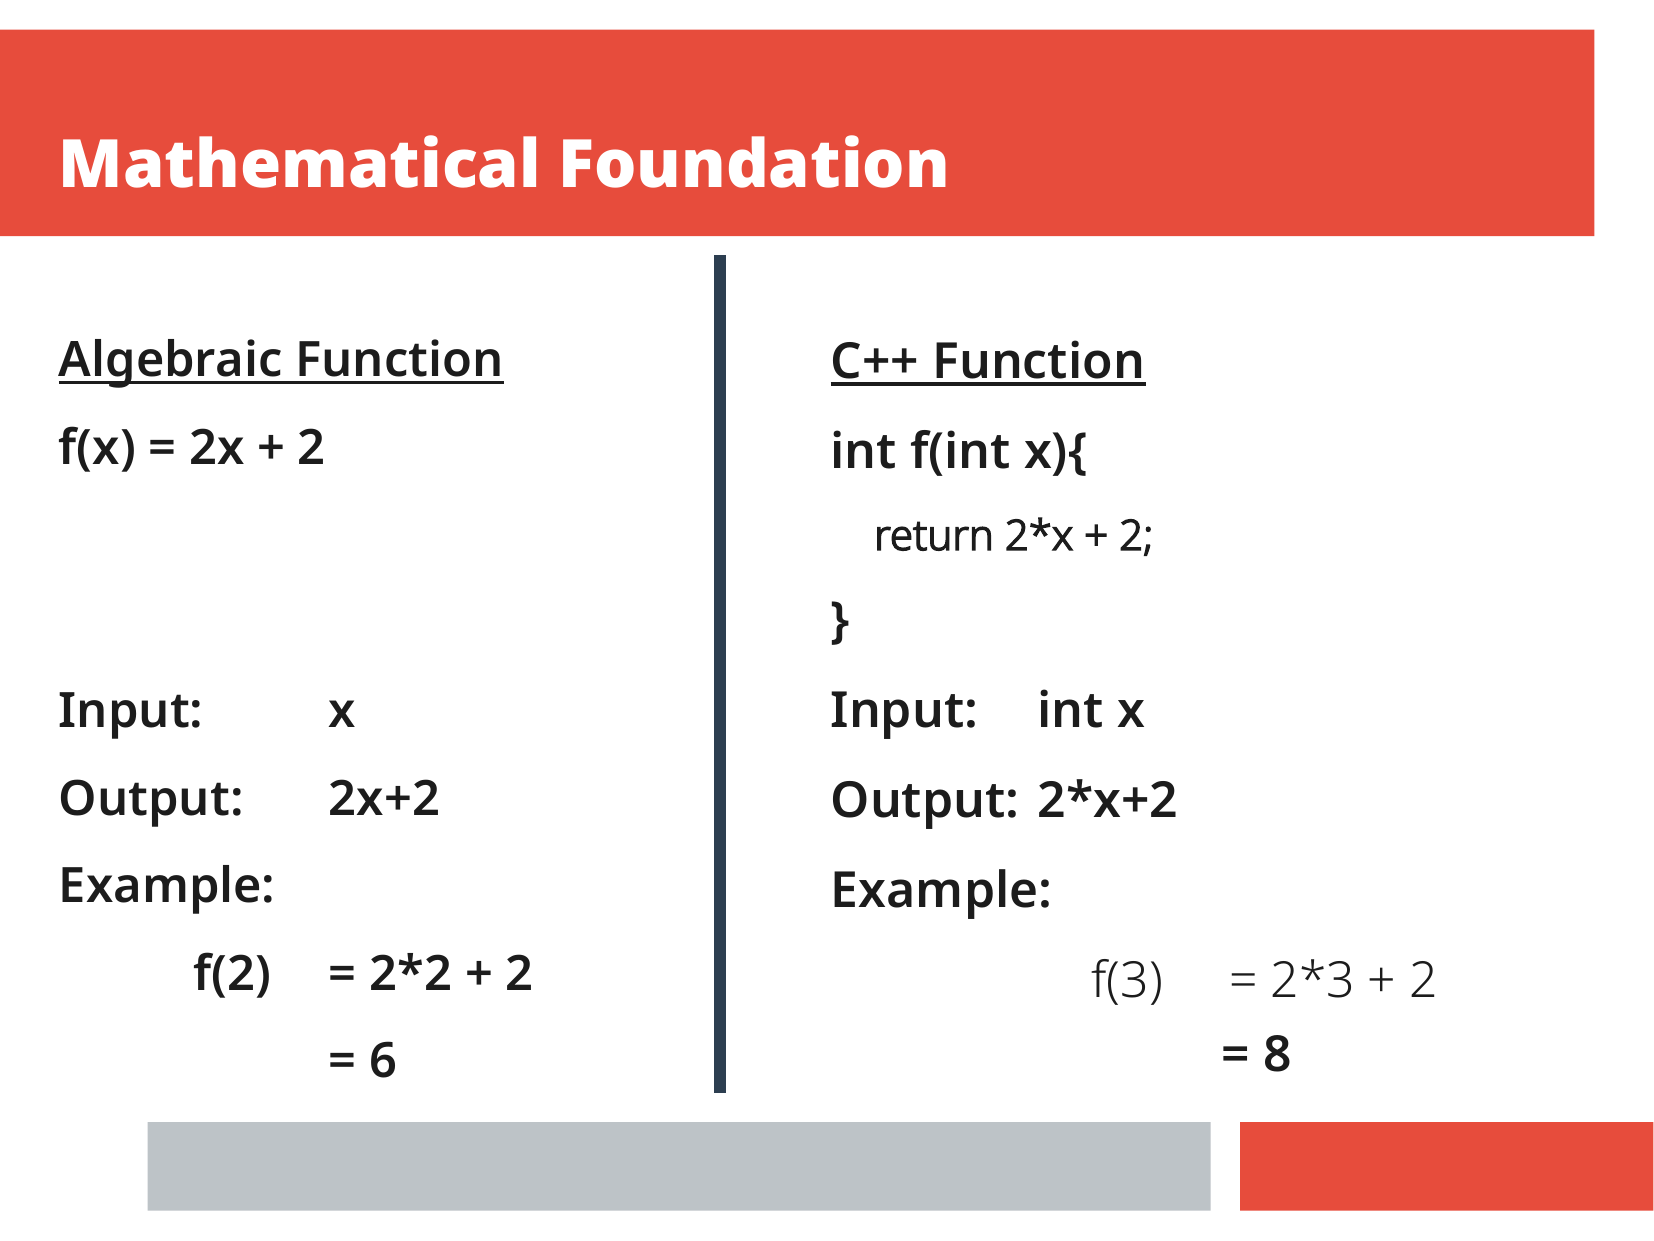

# Mathematical Foundation
Algebraic Function
f(x) = 2x + 2
Input: 		x
Output: 		2x+2
Example:
 		f(2)	= 2*2 + 2
 				= 6
C++ Function
int f(int x){
return 2*x + 2;
}
Input: 		int x
Output: 		2*x+2
Example:
f(3) 	= 2*3 + 2
= 8